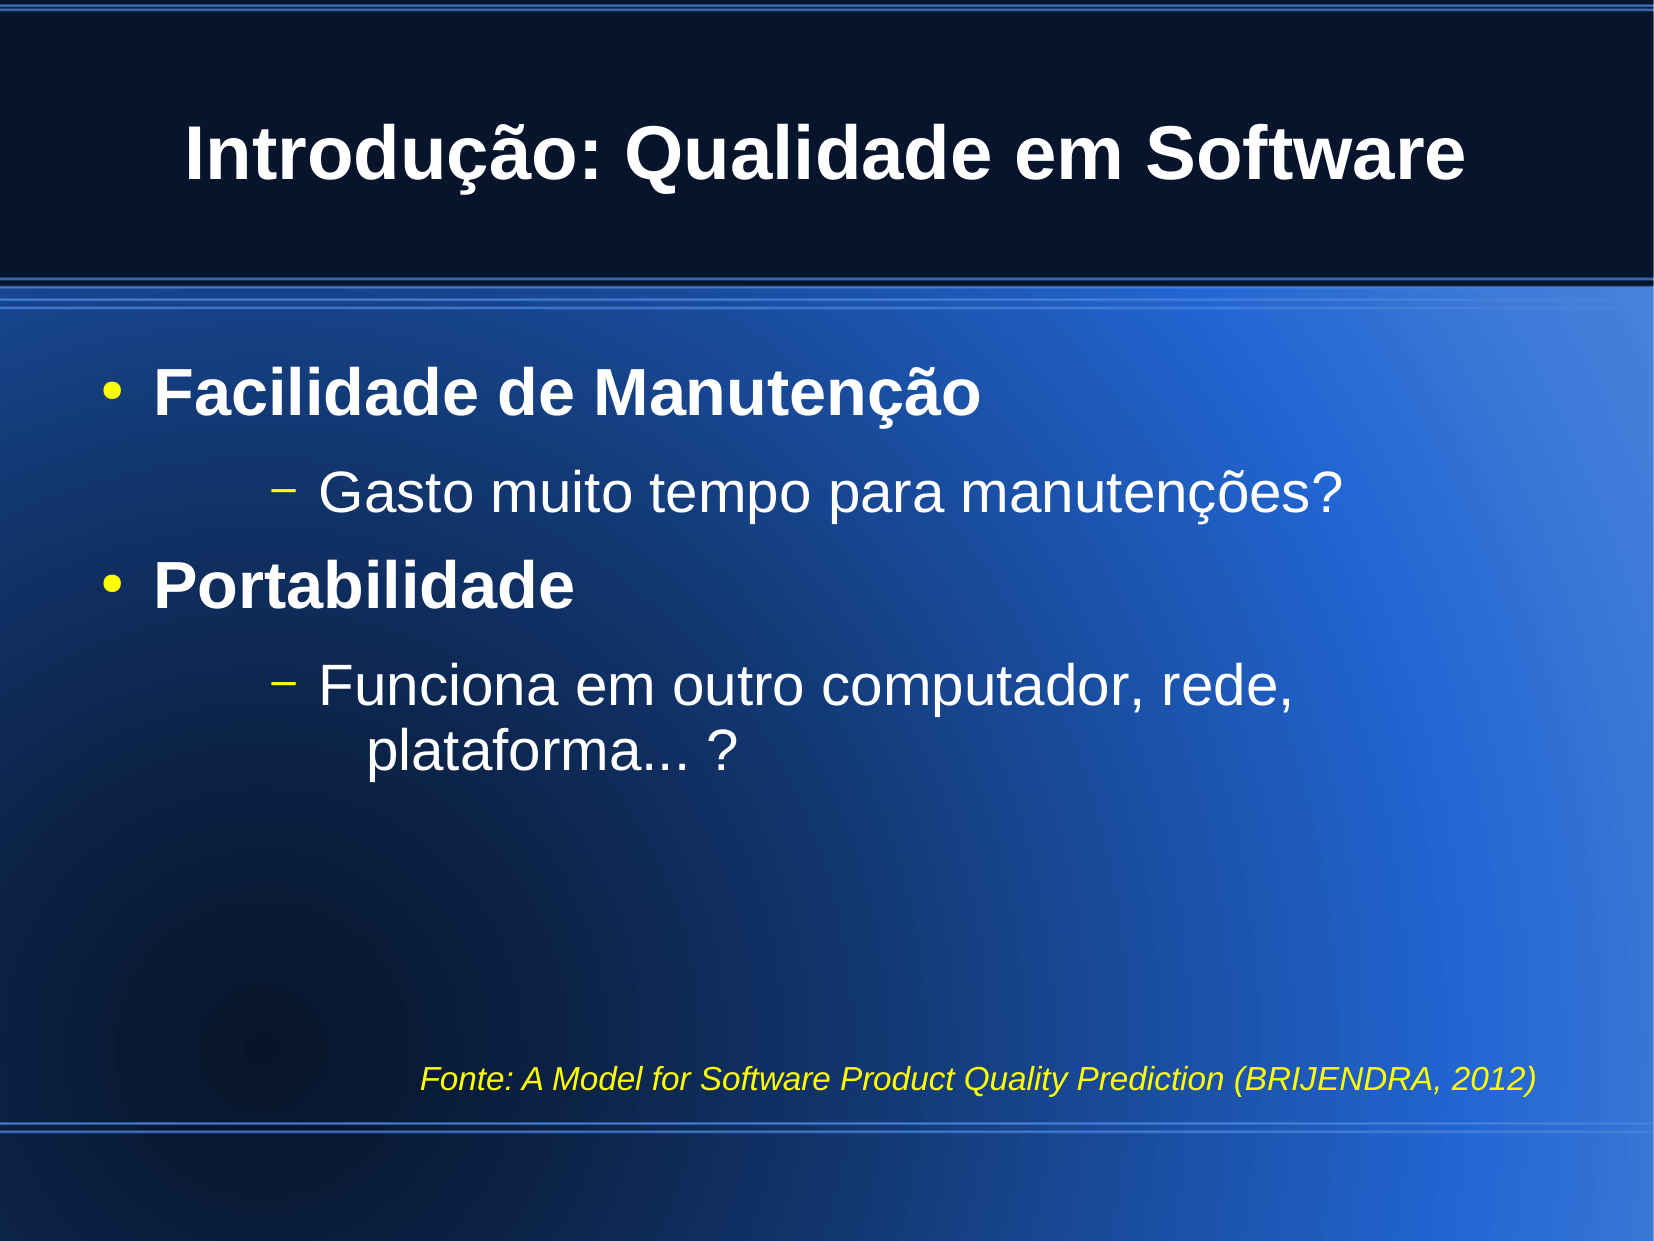

# Introdução: Qualidade em Software
Facilidade de Manutenção
Gasto muito tempo para manutenções?
Portabilidade
Funciona em outro computador, rede, plataforma... ?
Fonte: A Model for Software Product Quality Prediction (BRIJENDRA, 2012)